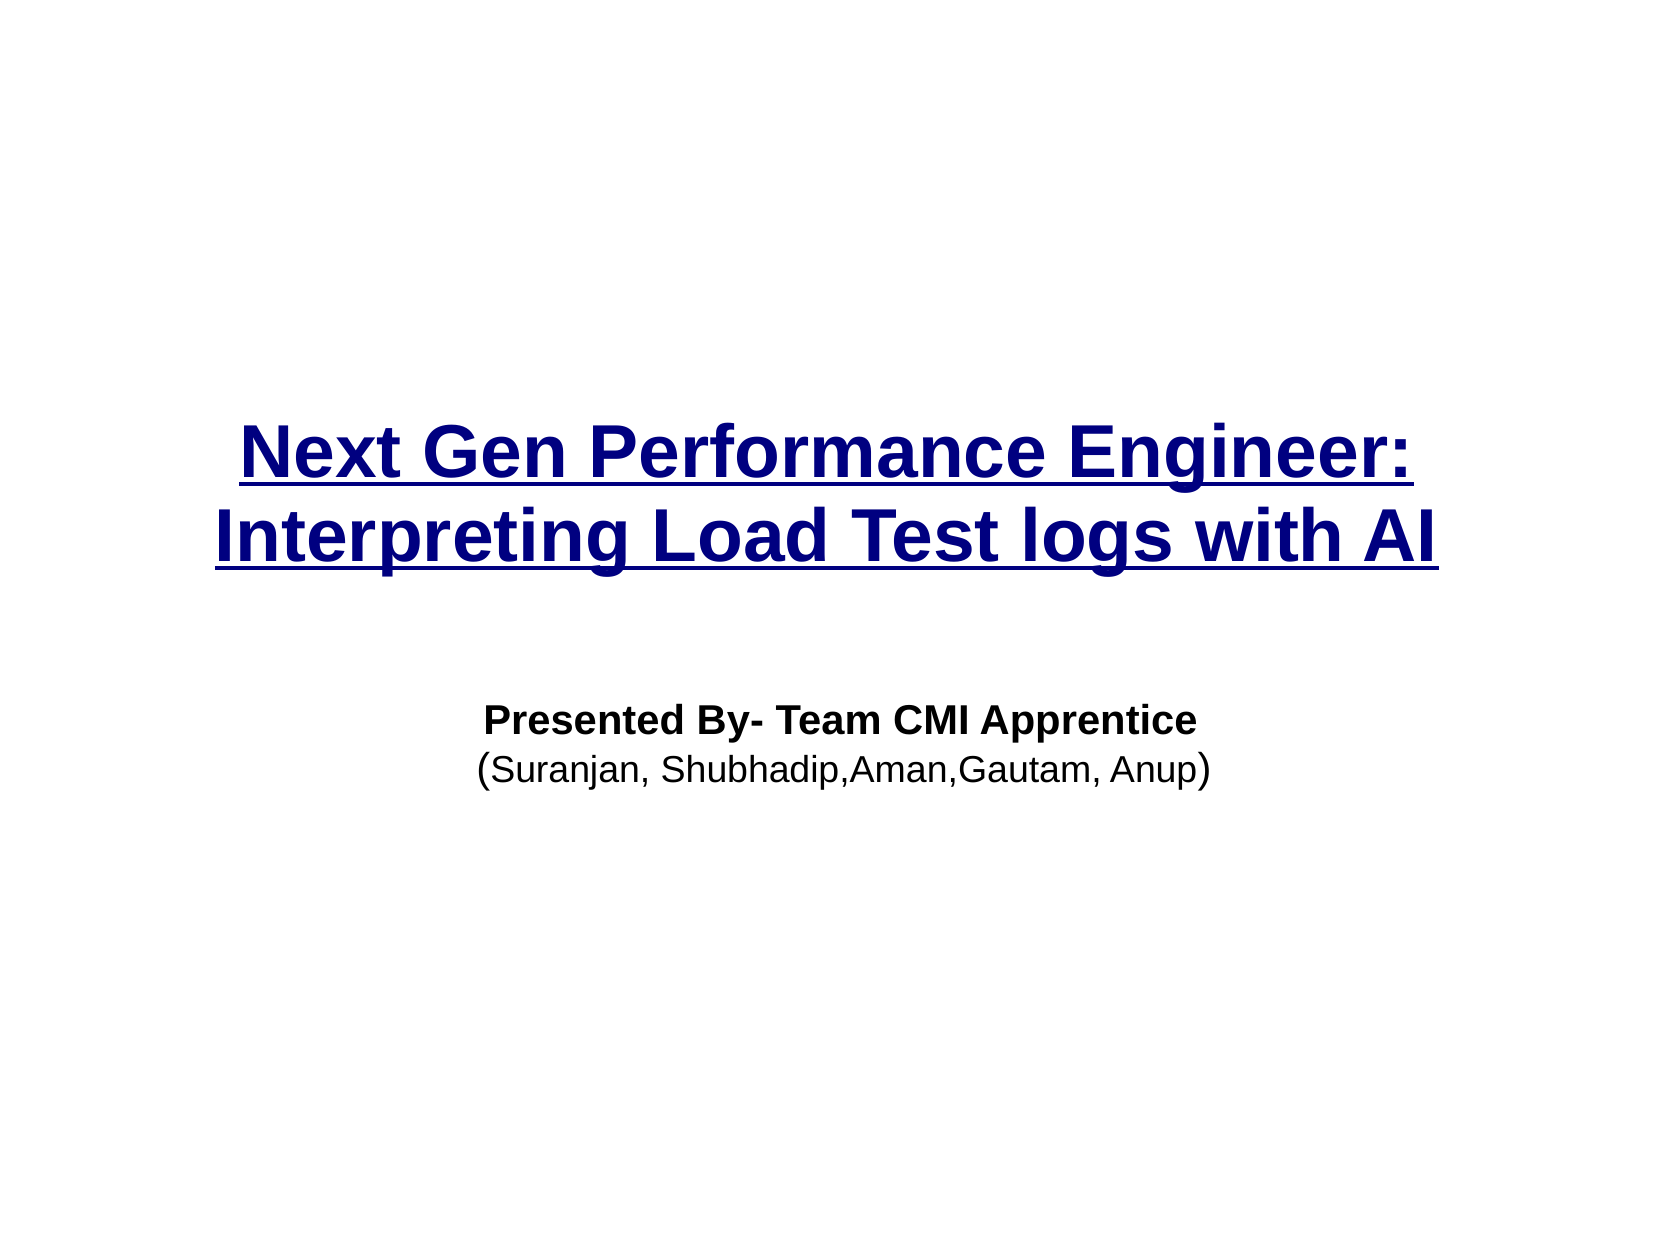

# Next Gen Performance Engineer: Interpreting Load Test logs with AI
 Presented By- Team CMI Apprentice
 (Suranjan, Shubhadip,Aman,Gautam, Anup)